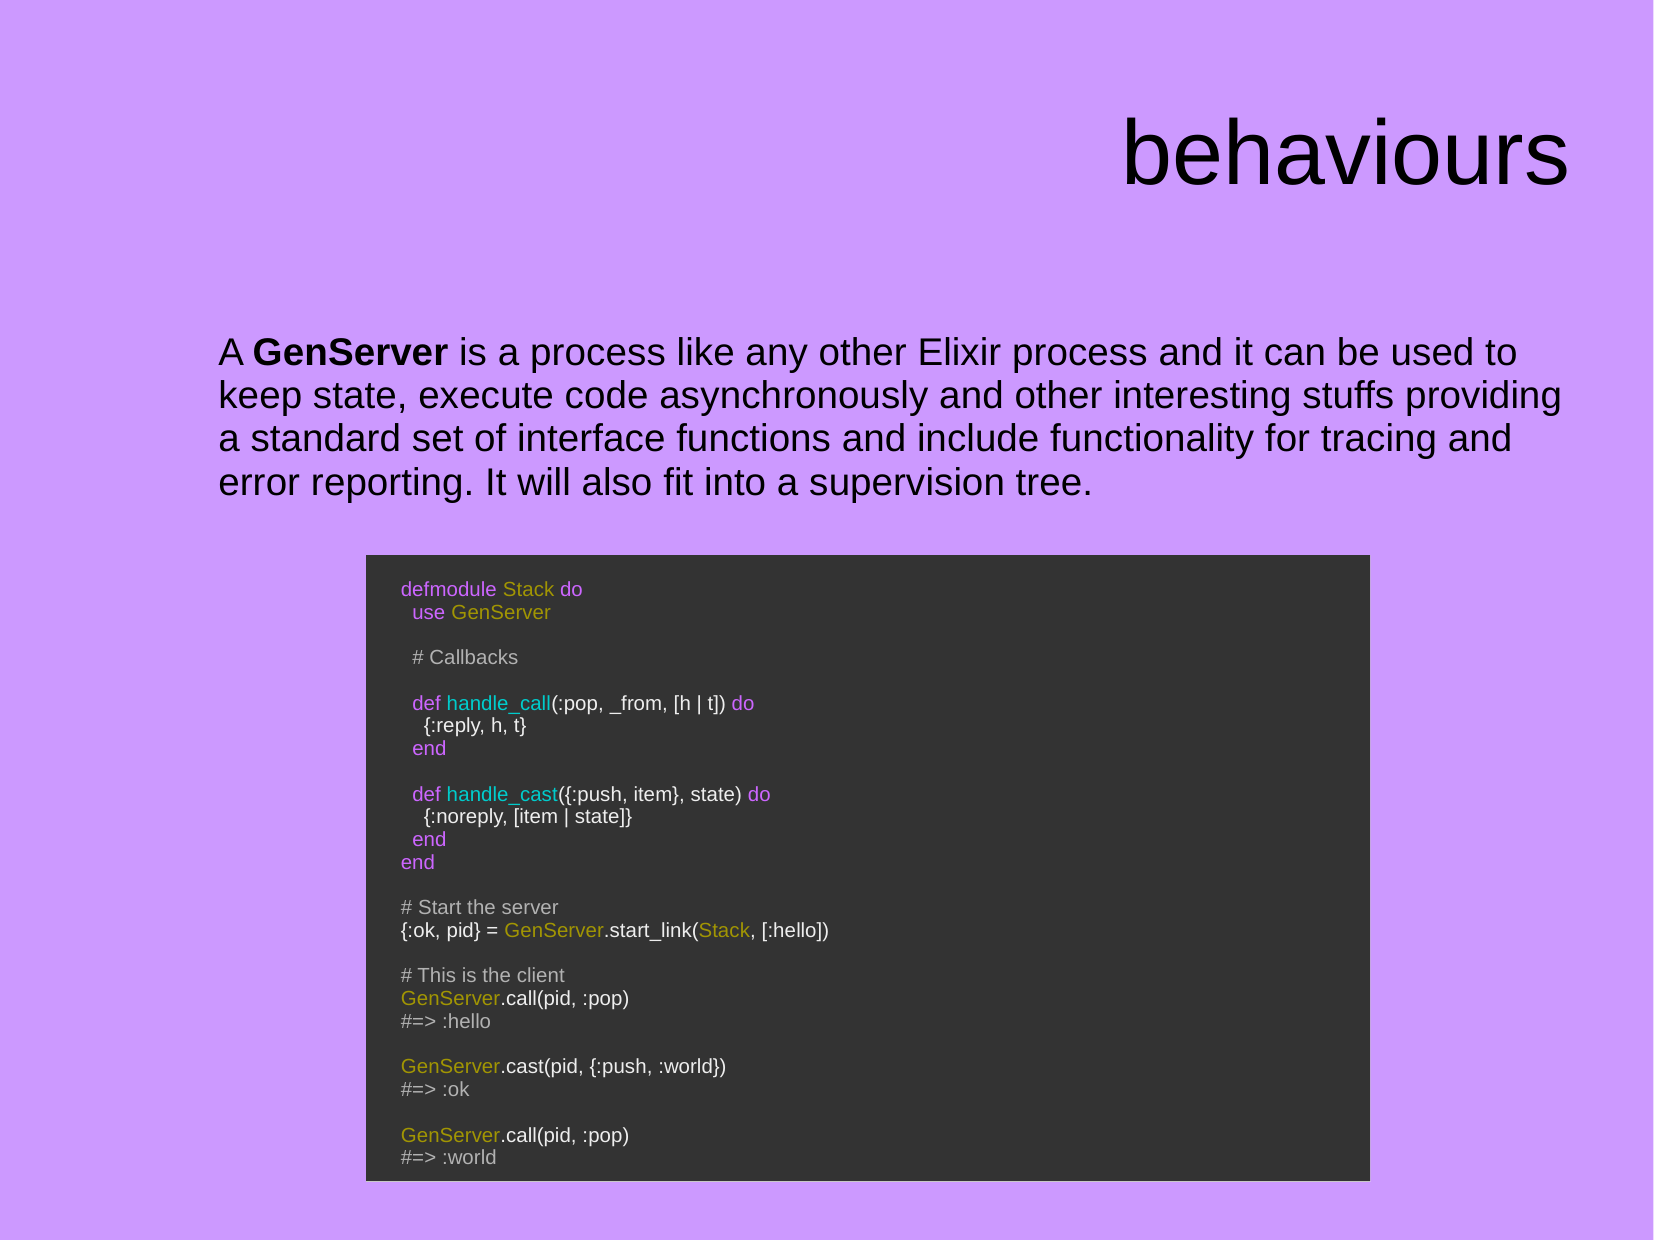

# behaviours
A GenServer is a process like any other Elixir process and it can be used to keep state, execute code asynchronously and other interesting stuffs providing a standard set of interface functions and include functionality for tracing and error reporting. It will also fit into a supervision tree.
defmodule Stack do
 use GenServer
 # Callbacks
 def handle_call(:pop, _from, [h | t]) do
 {:reply, h, t}
 end
 def handle_cast({:push, item}, state) do
 {:noreply, [item | state]}
 end
end
# Start the server
{:ok, pid} = GenServer.start_link(Stack, [:hello])
# This is the client
GenServer.call(pid, :pop)
#=> :hello
GenServer.cast(pid, {:push, :world})
#=> :ok
GenServer.call(pid, :pop)
#=> :world